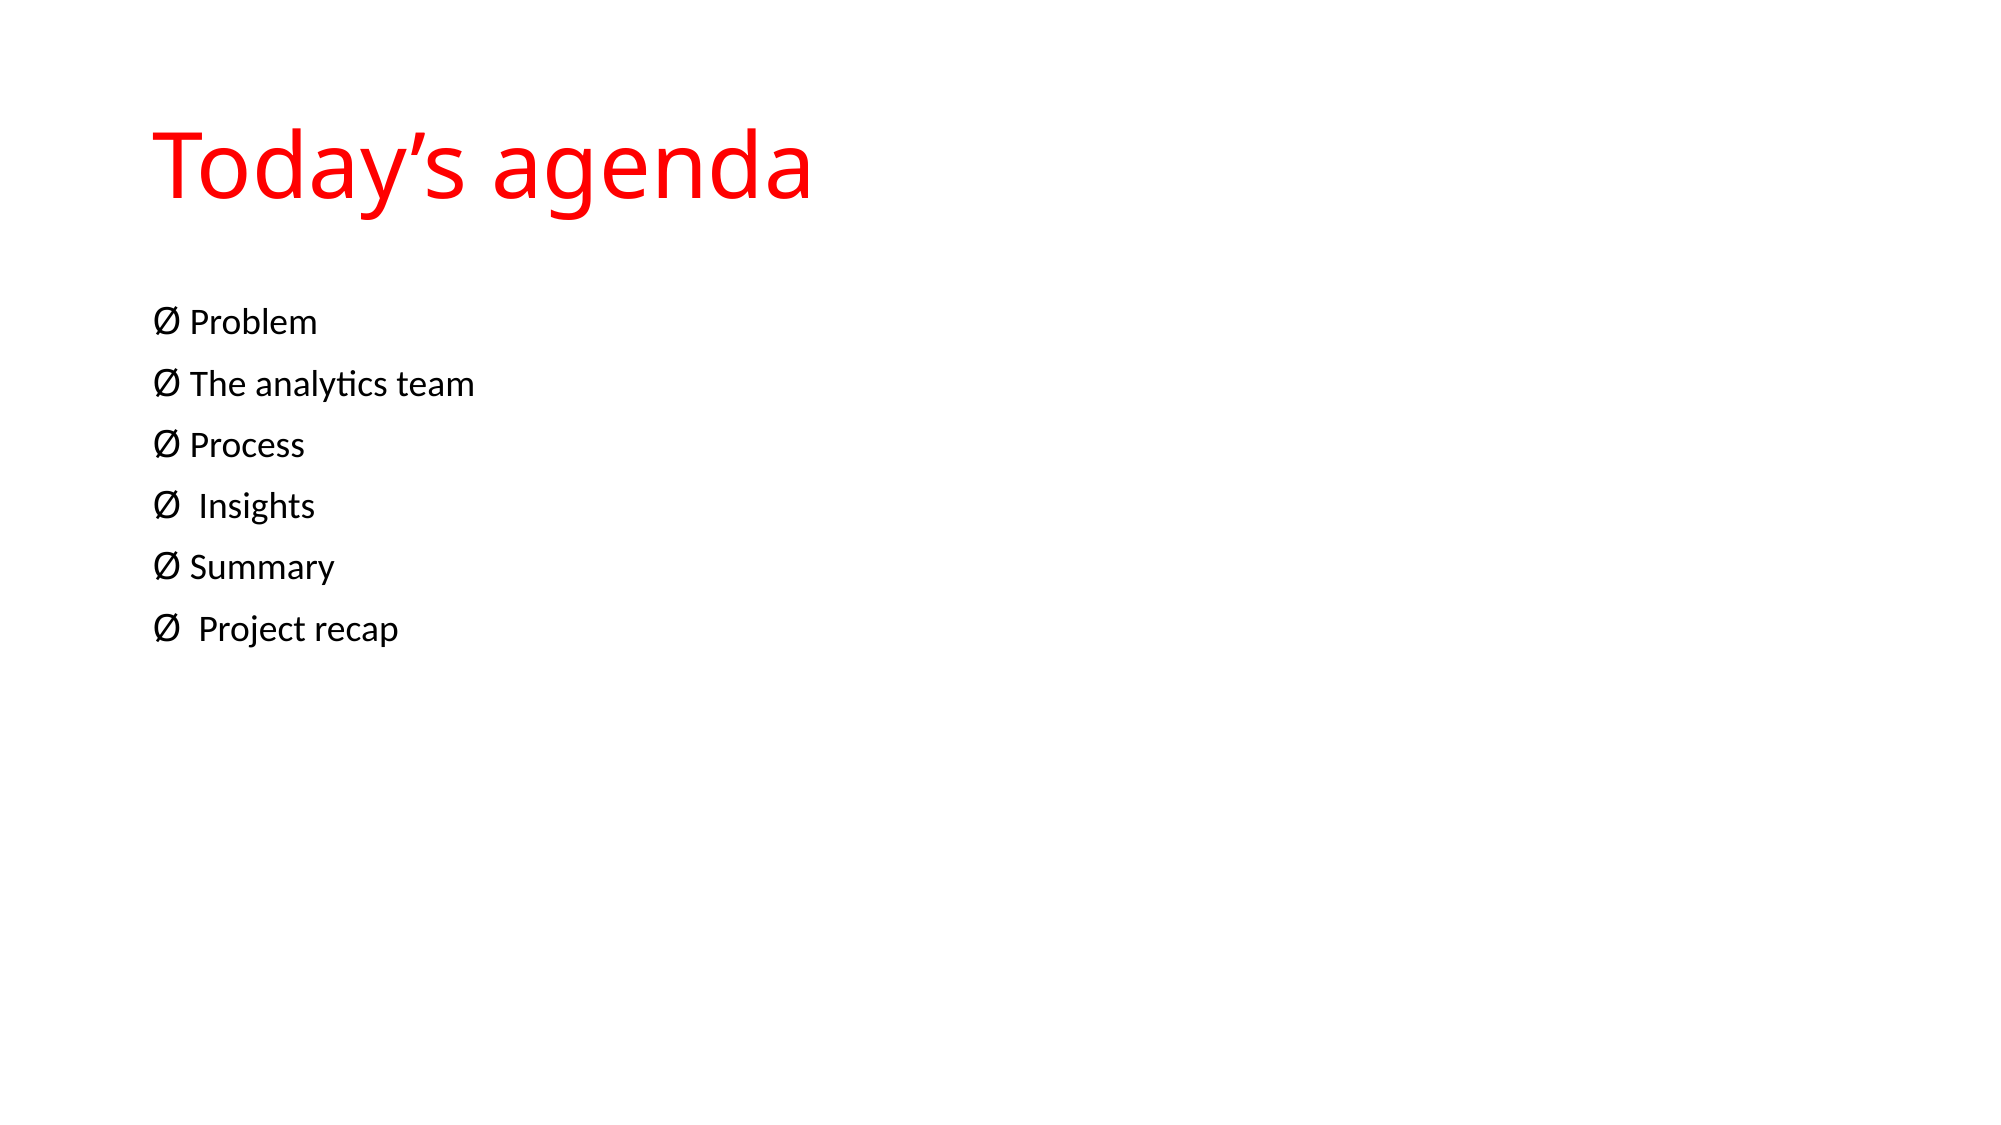

# Today’s agenda
Problem
The analytics team
Process
 Insights
Summary
 Project recap